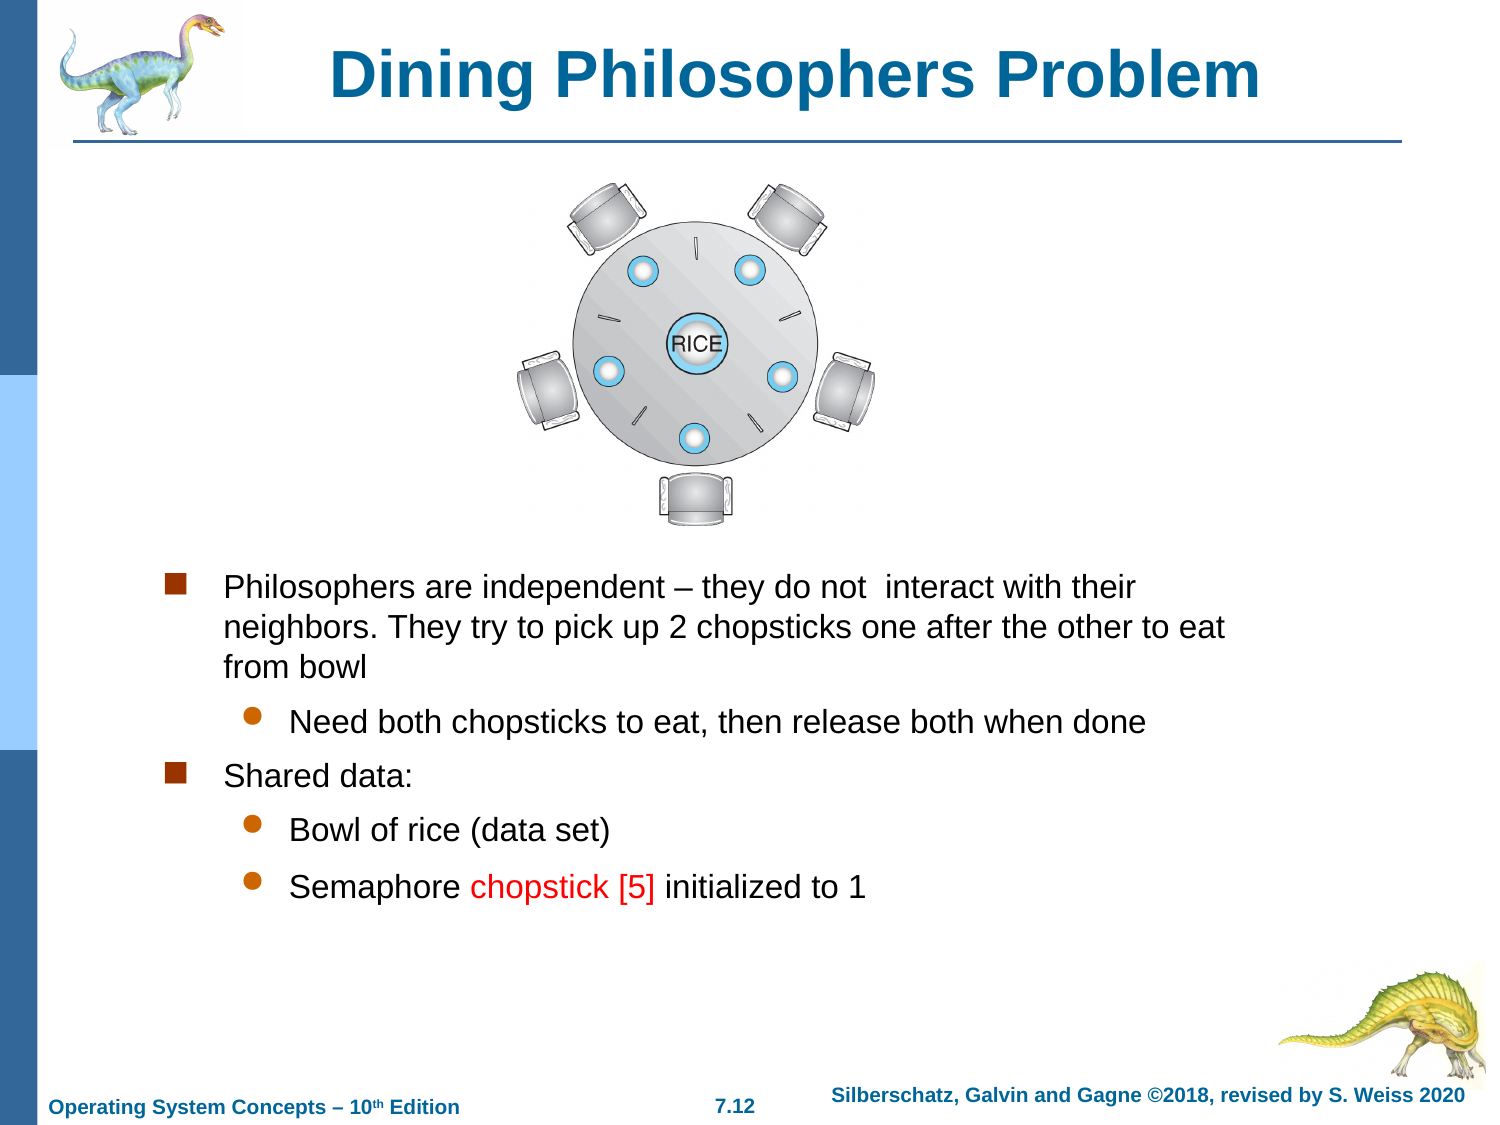

# Dining Philosophers Problem
Philosophers are independent – they do not interact with their neighbors. They try to pick up 2 chopsticks one after the other to eat from bowl
Need both chopsticks to eat, then release both when done
Shared data:
Bowl of rice (data set)
Semaphore chopstick [5] initialized to 1